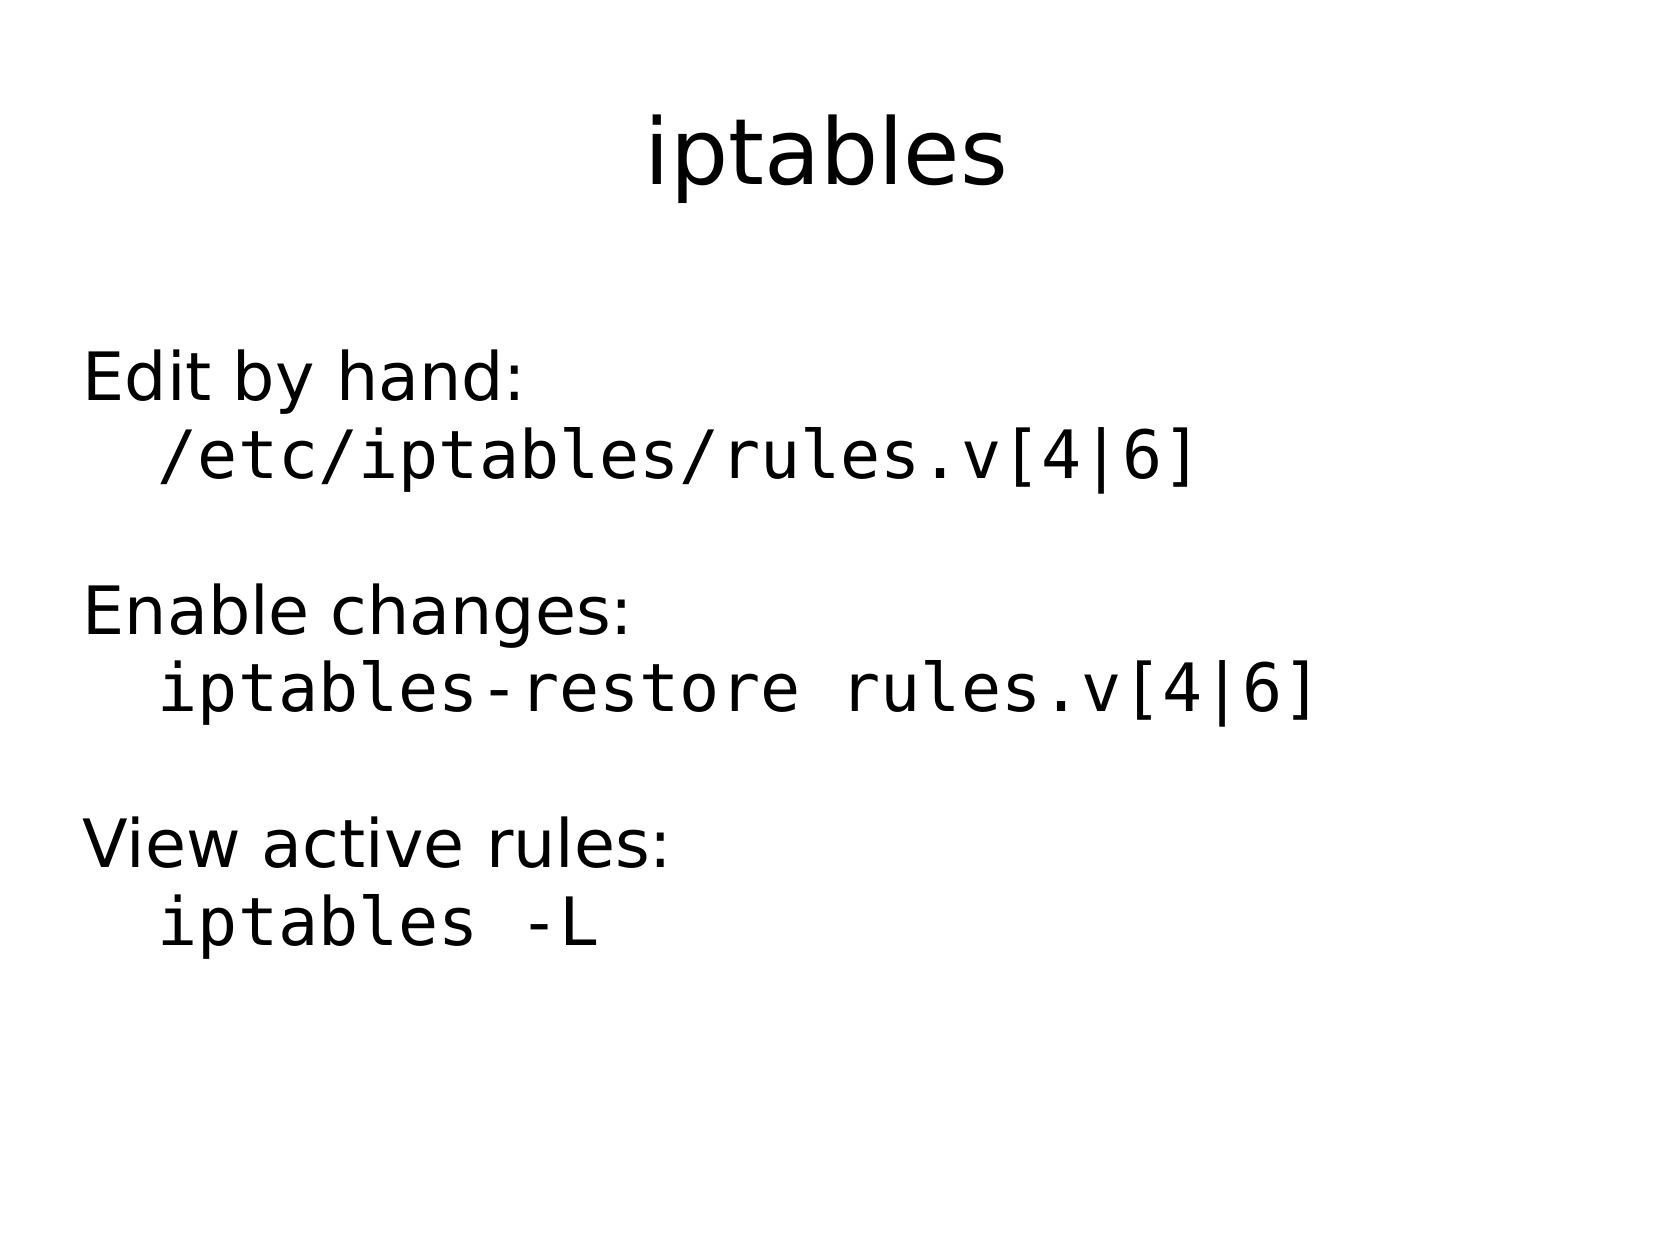

# iptables
Edit by hand:
	/etc/iptables/rules.v[4|6]
Enable changes:
	iptables-restore rules.v[4|6]
View active rules:
	iptables -L